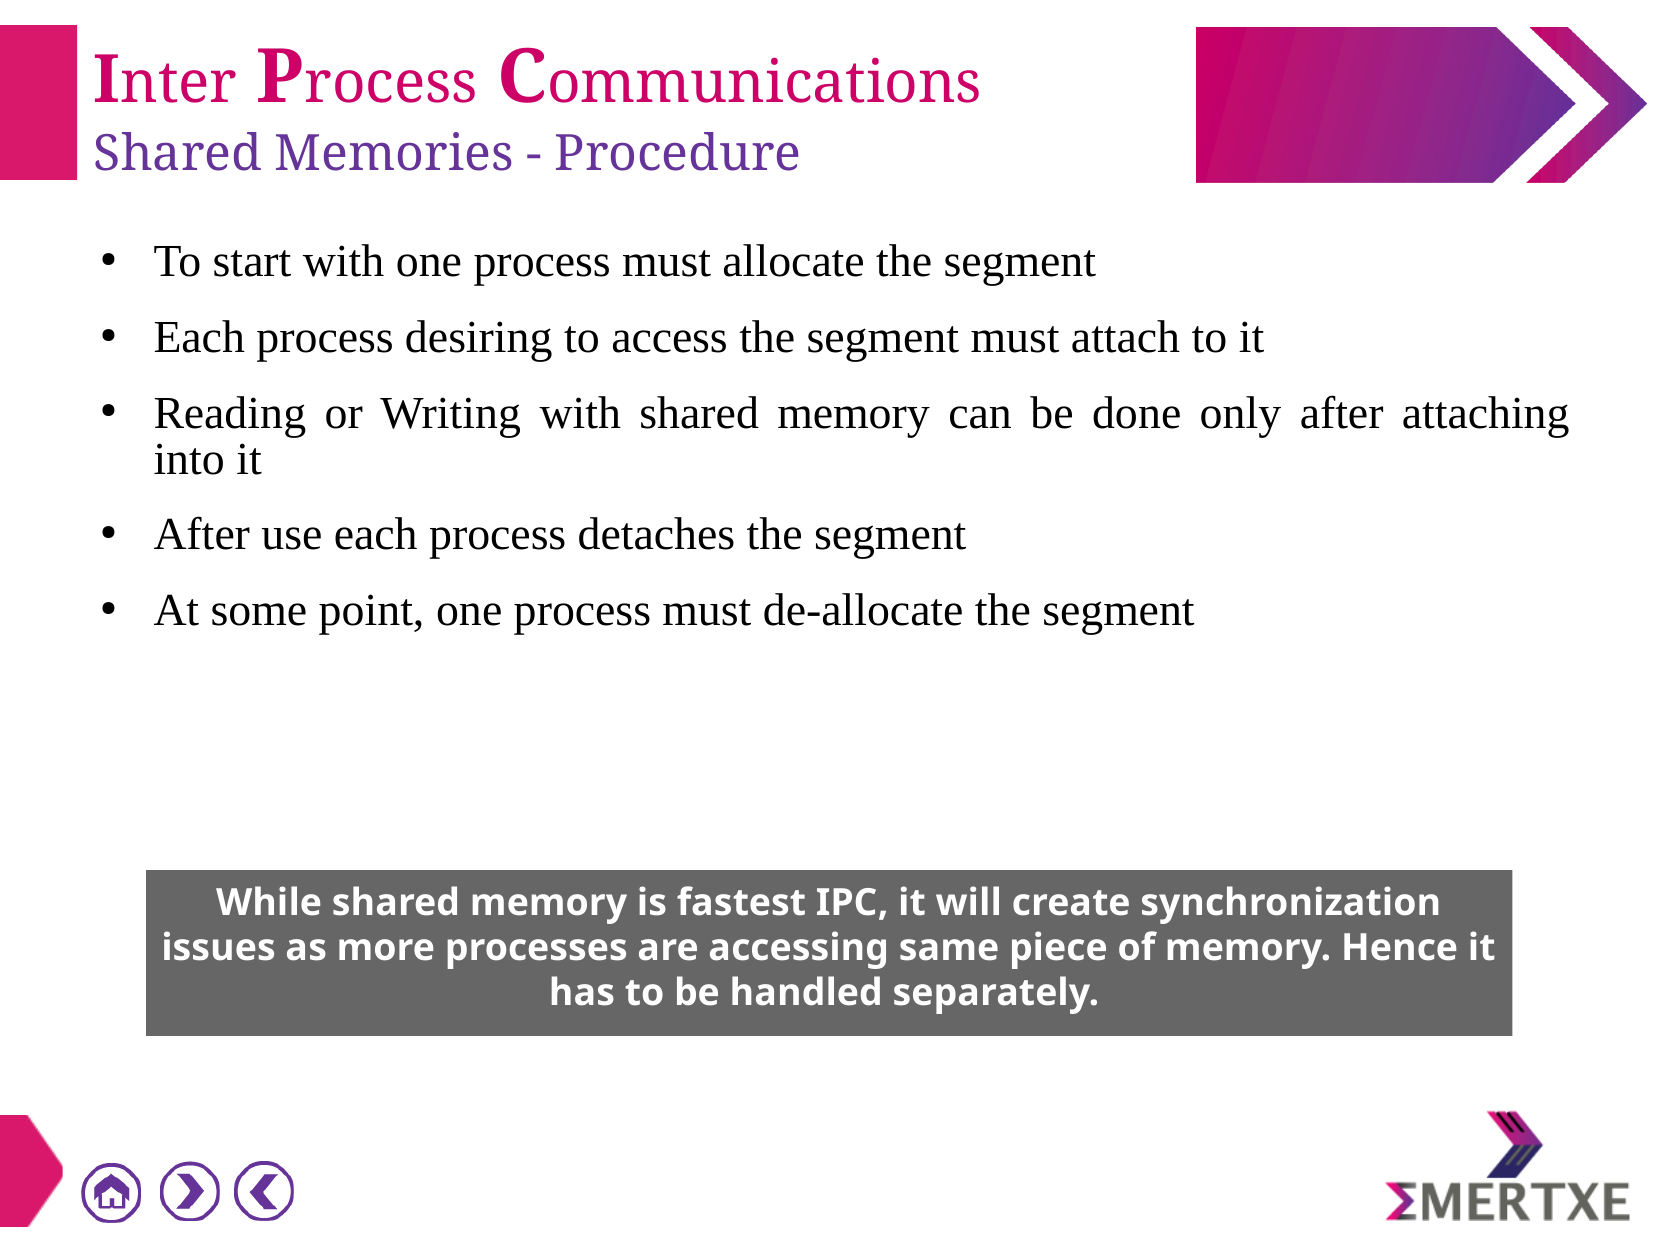

# Inter Process Communications Shared Memories - Procedure
To start with one process must allocate the segment
Each process desiring to access the segment must attach to it
Reading or Writing with shared memory can be done only after attaching into it
After use each process detaches the segment
At some point, one process must de-allocate the segment
While shared memory is fastest IPC, it will create synchronization issues as more processes are accessing same piece of memory. Hence it has to be handled separately.